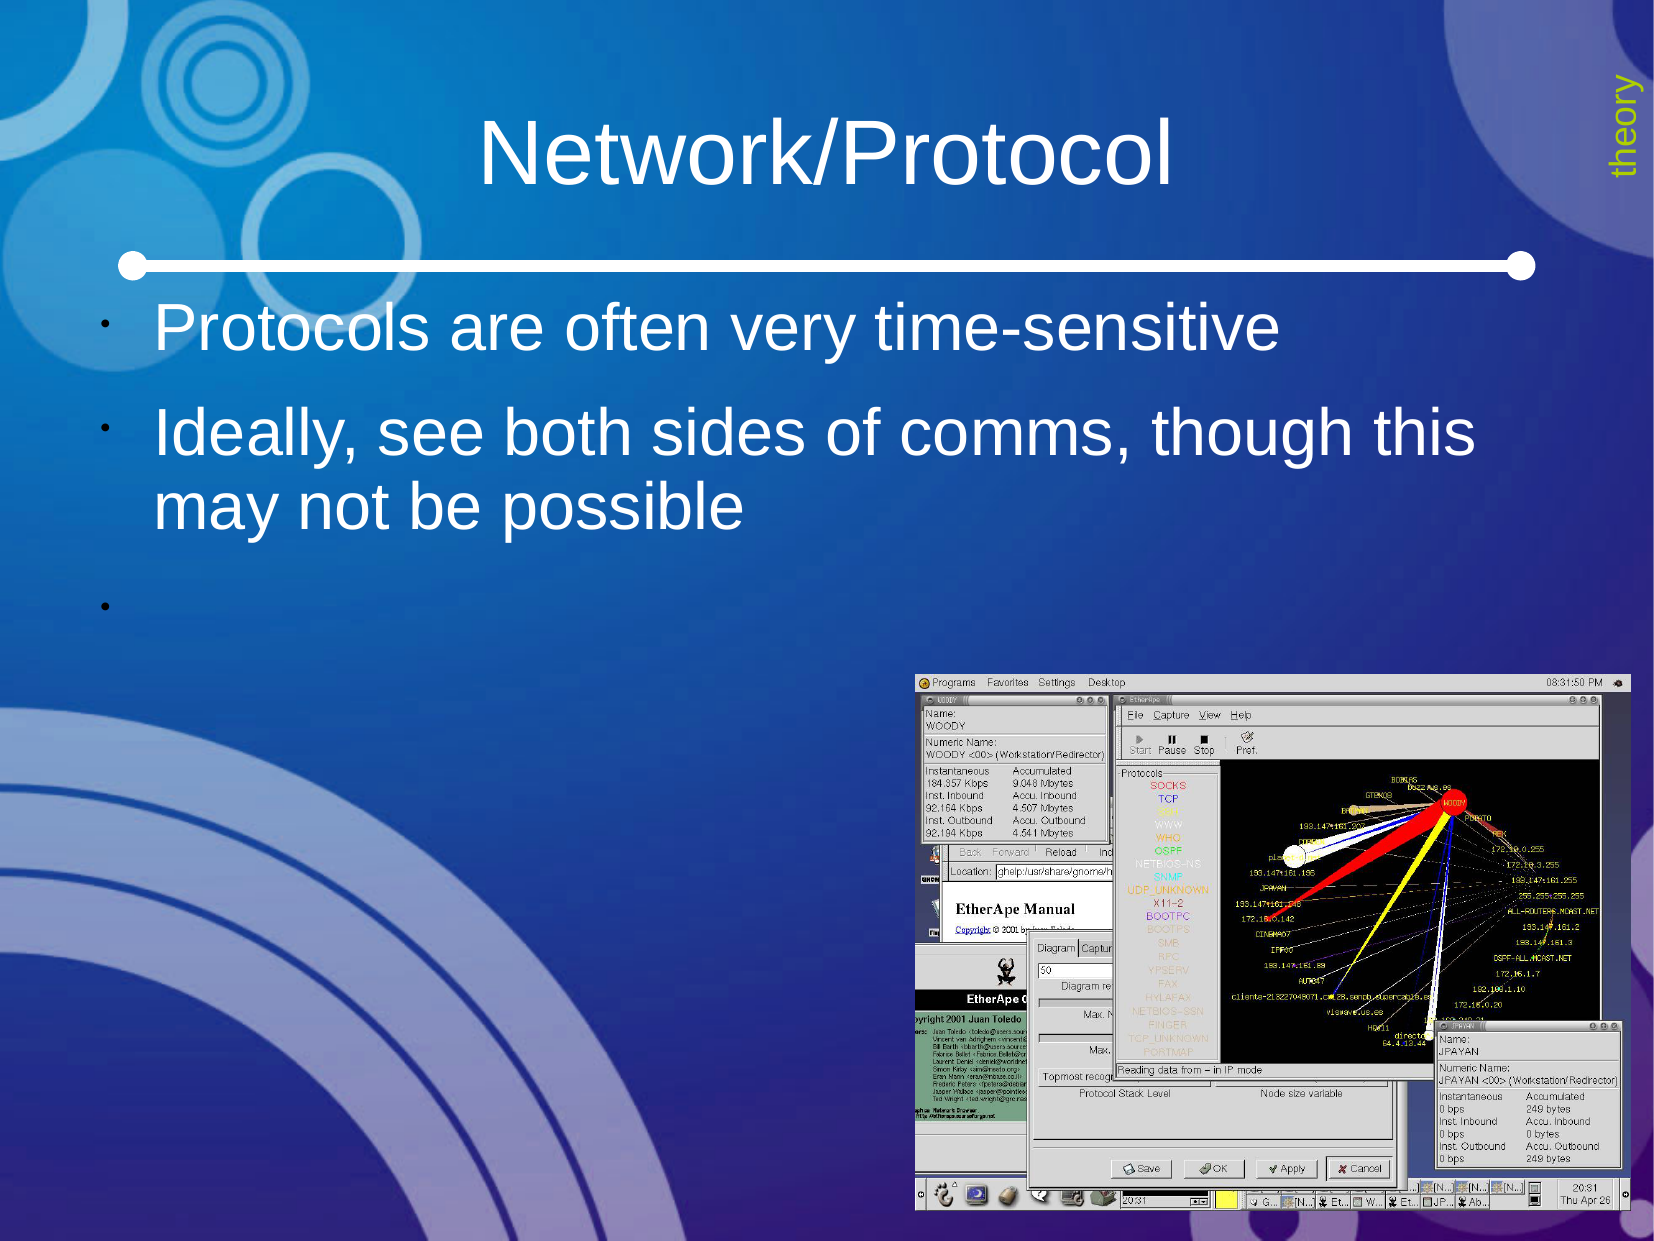

# Network/Protocol
Protocols are often very time-sensitive
Ideally, see both sides of comms, though this may not be possible